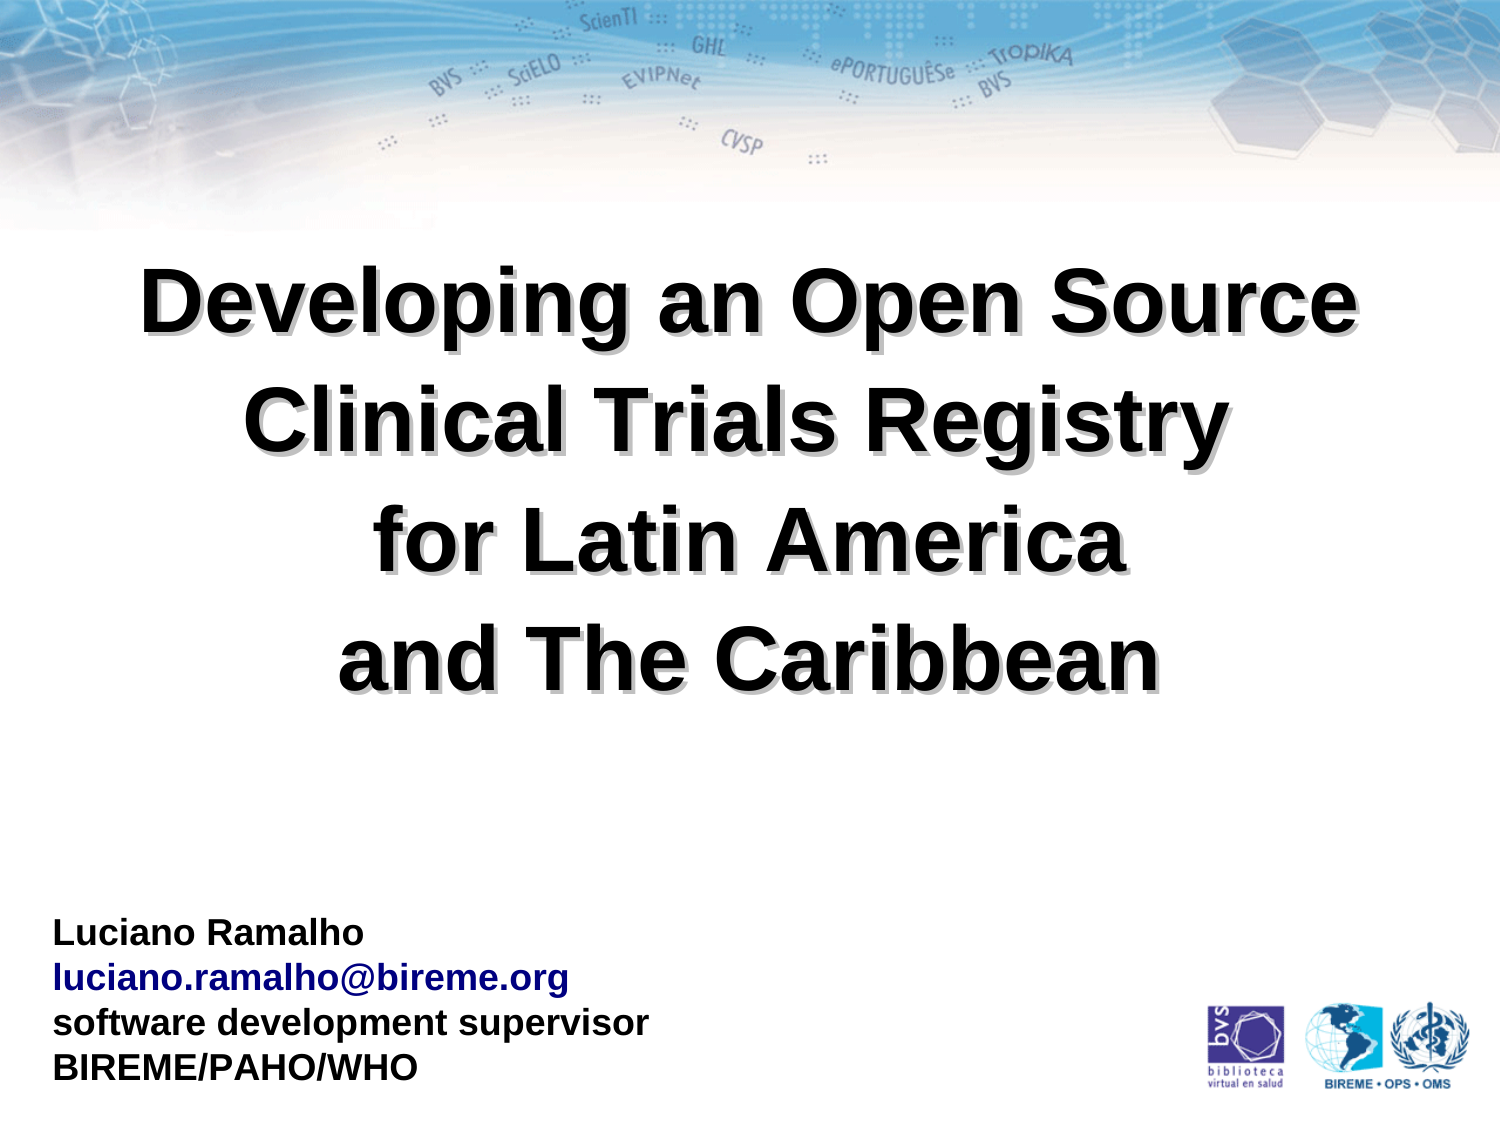

# Developing an Open Source
Clinical Trials Registry
for Latin America
and The Caribbean
Luciano Ramalho
luciano.ramalho@bireme.org
software development supervisor
BIREME/PAHO/WHO